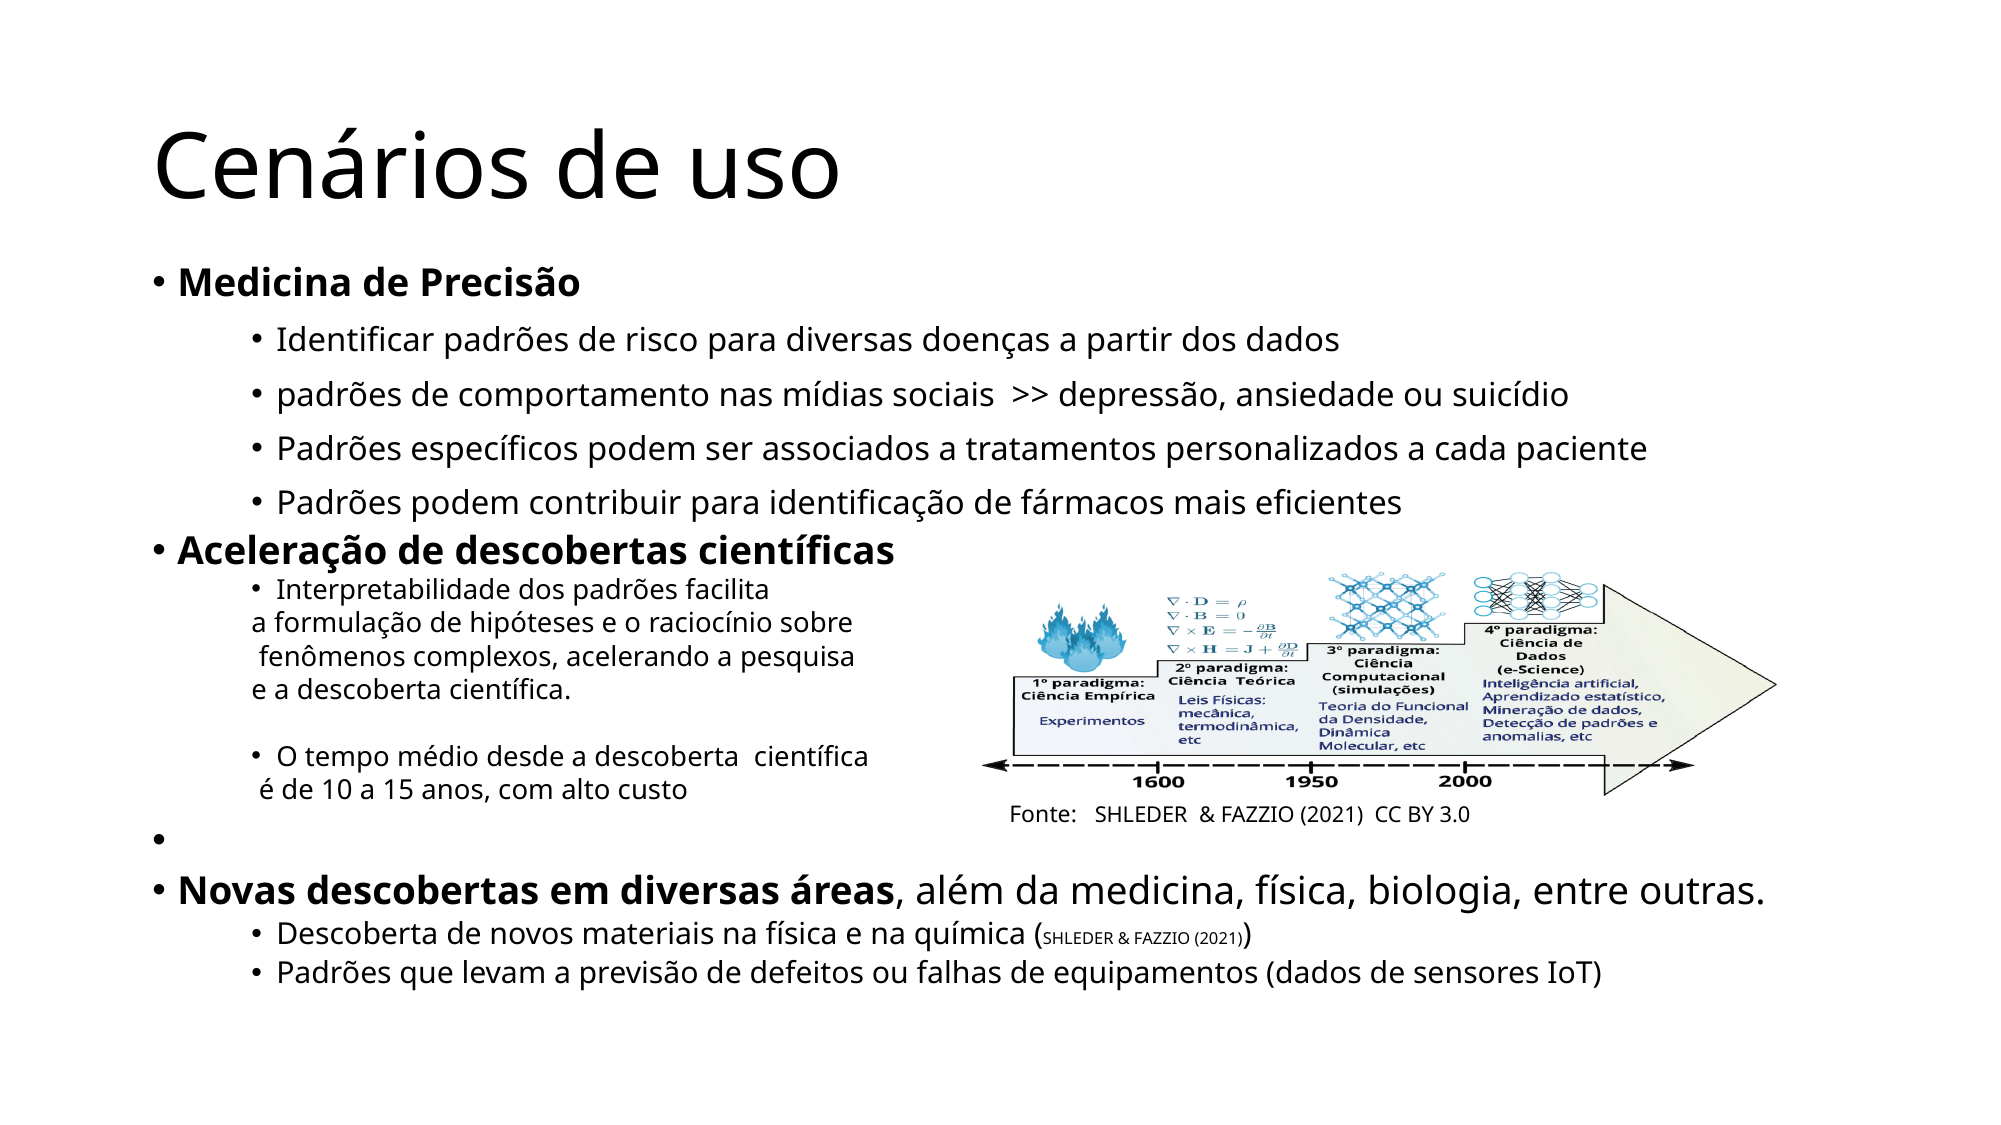

Cenários de uso
# Medicina de Precisão
Identificar padrões de risco para diversas doenças a partir dos dados
padrões de comportamento nas mídias sociais >> depressão, ansiedade ou suicídio
Padrões específicos podem ser associados a tratamentos personalizados a cada paciente
Padrões podem contribuir para identificação de fármacos mais eficientes
Aceleração de descobertas científicas
Interpretabilidade dos padrões facilita
a formulação de hipóteses e o raciocínio sobre
 fenômenos complexos, acelerando a pesquisa
e a descoberta científica.
O tempo médio desde a descoberta  científica
 é de 10 a 15 anos, com alto custo
Novas descobertas em diversas áreas, além da medicina, física, biologia, entre outras.
Descoberta de novos materiais na física e na química (SHLEDER & FAZZIO (2021))
Padrões que levam a previsão de defeitos ou falhas de equipamentos (dados de sensores IoT)
Fonte: SHLEDER & FAZZIO (2021) CC BY 3.0